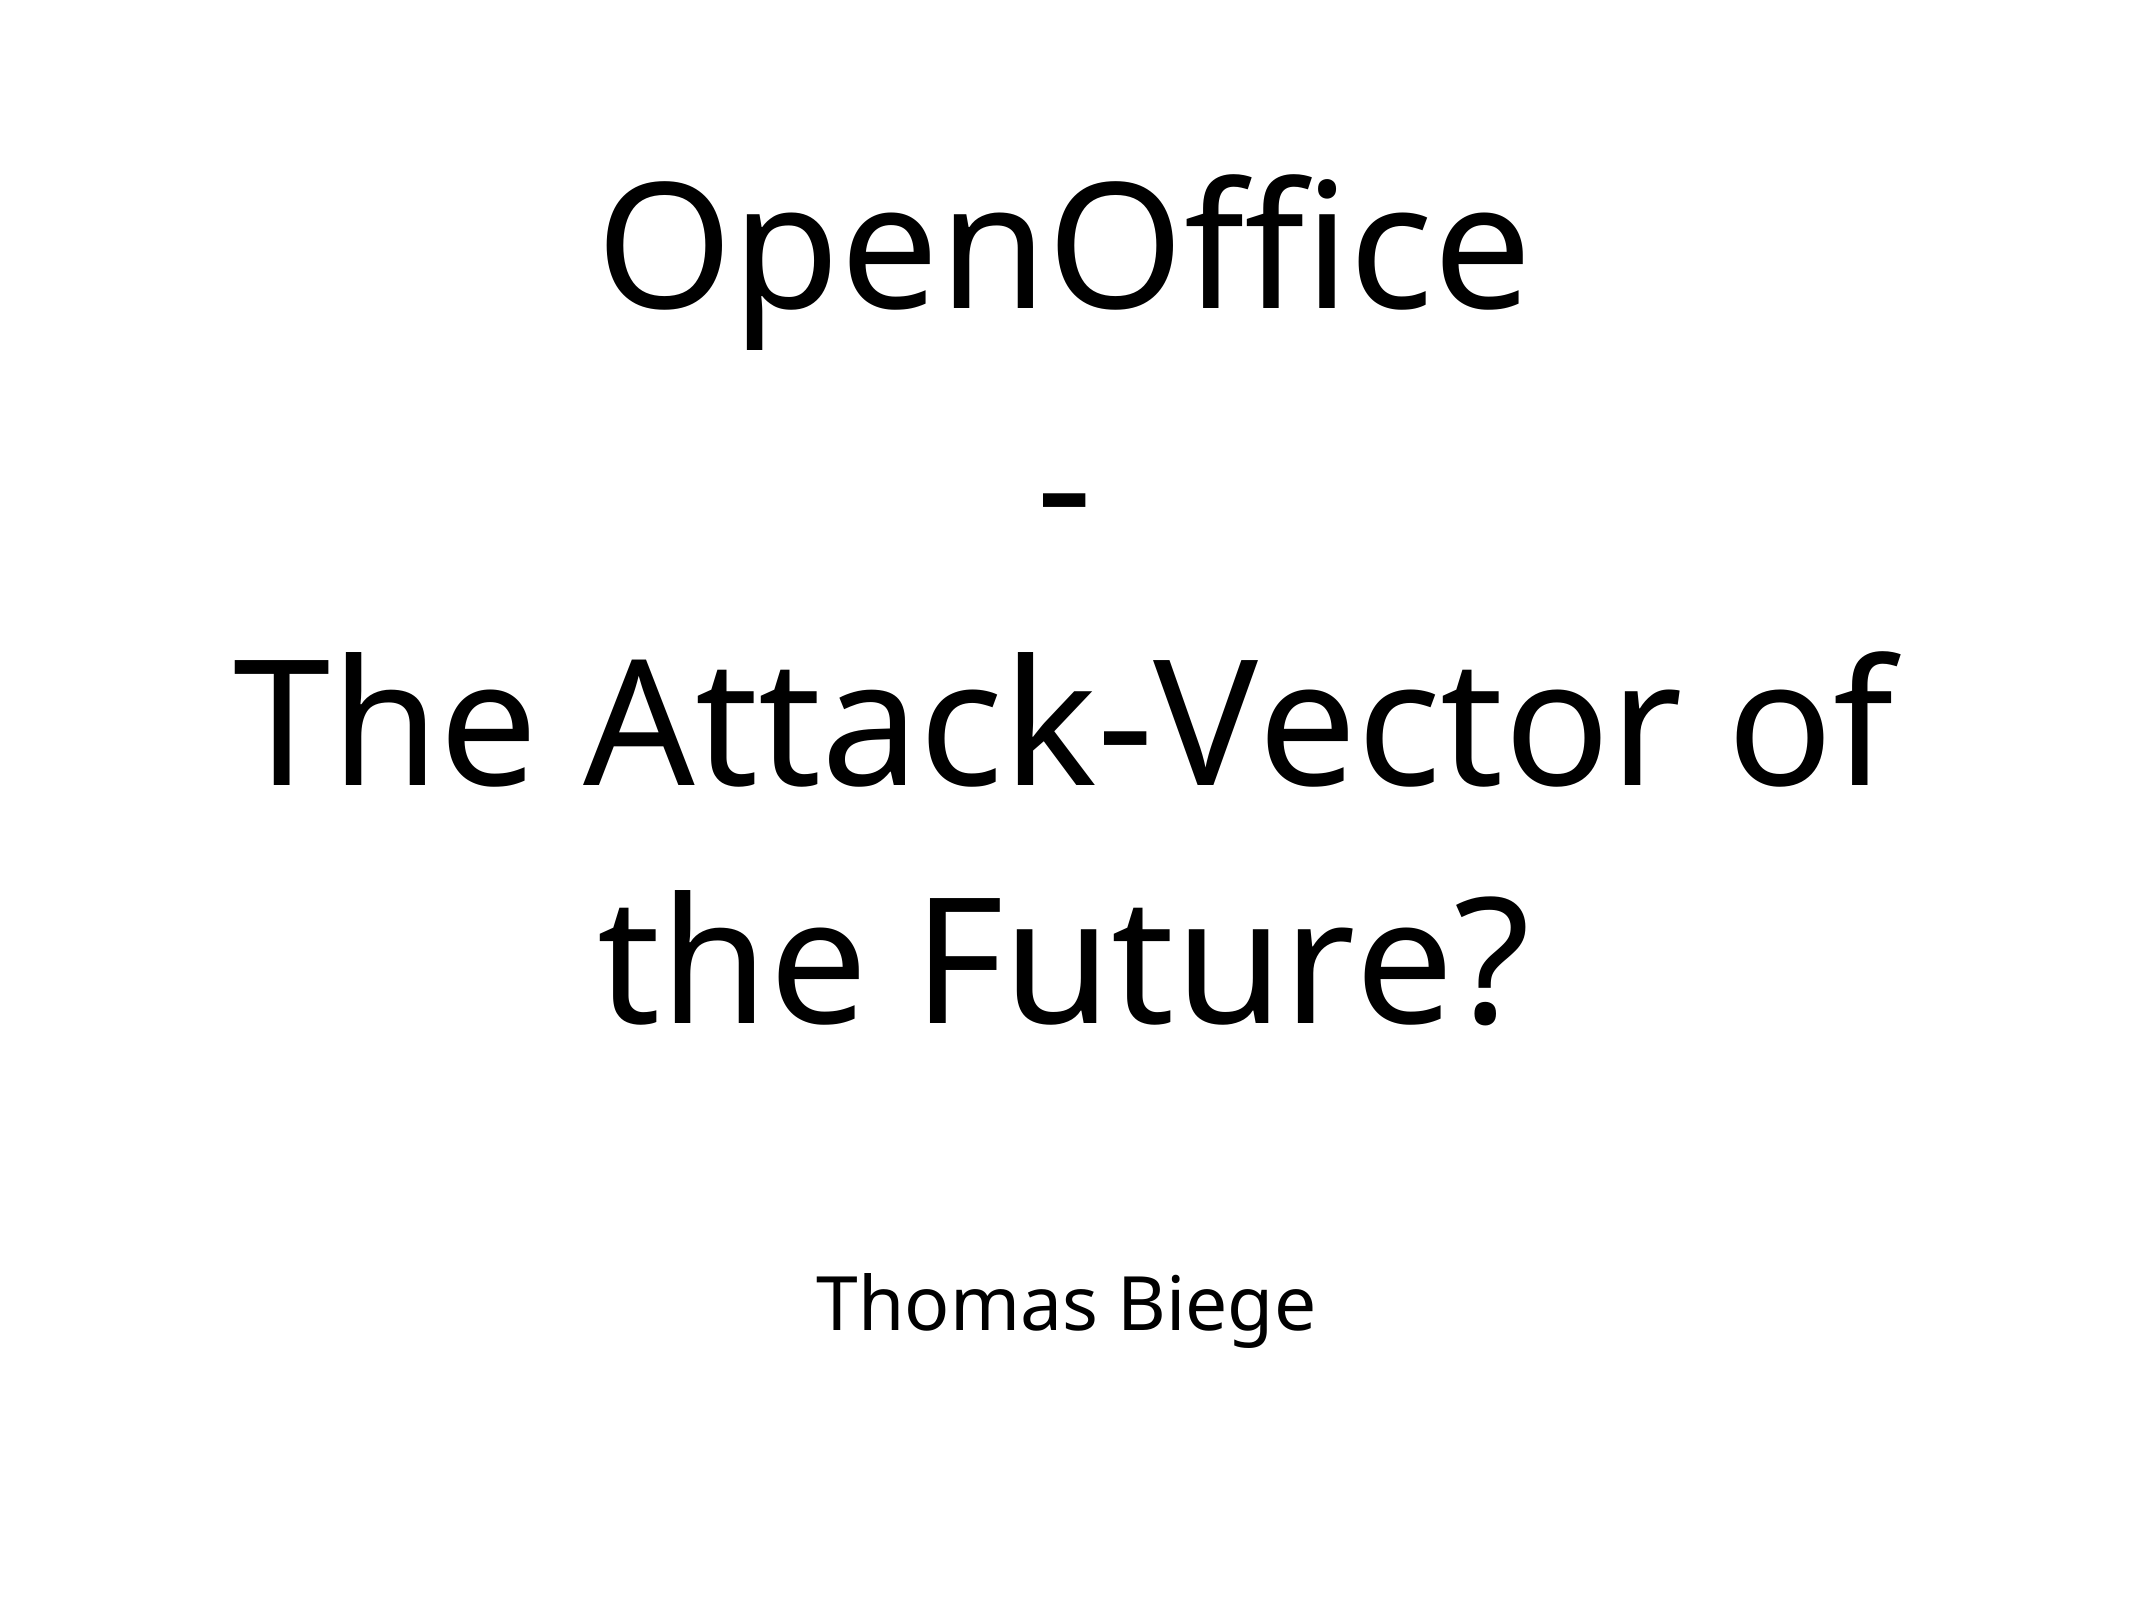

# OpenOffice - The Attack-Vector of the Future?
Thomas Biege